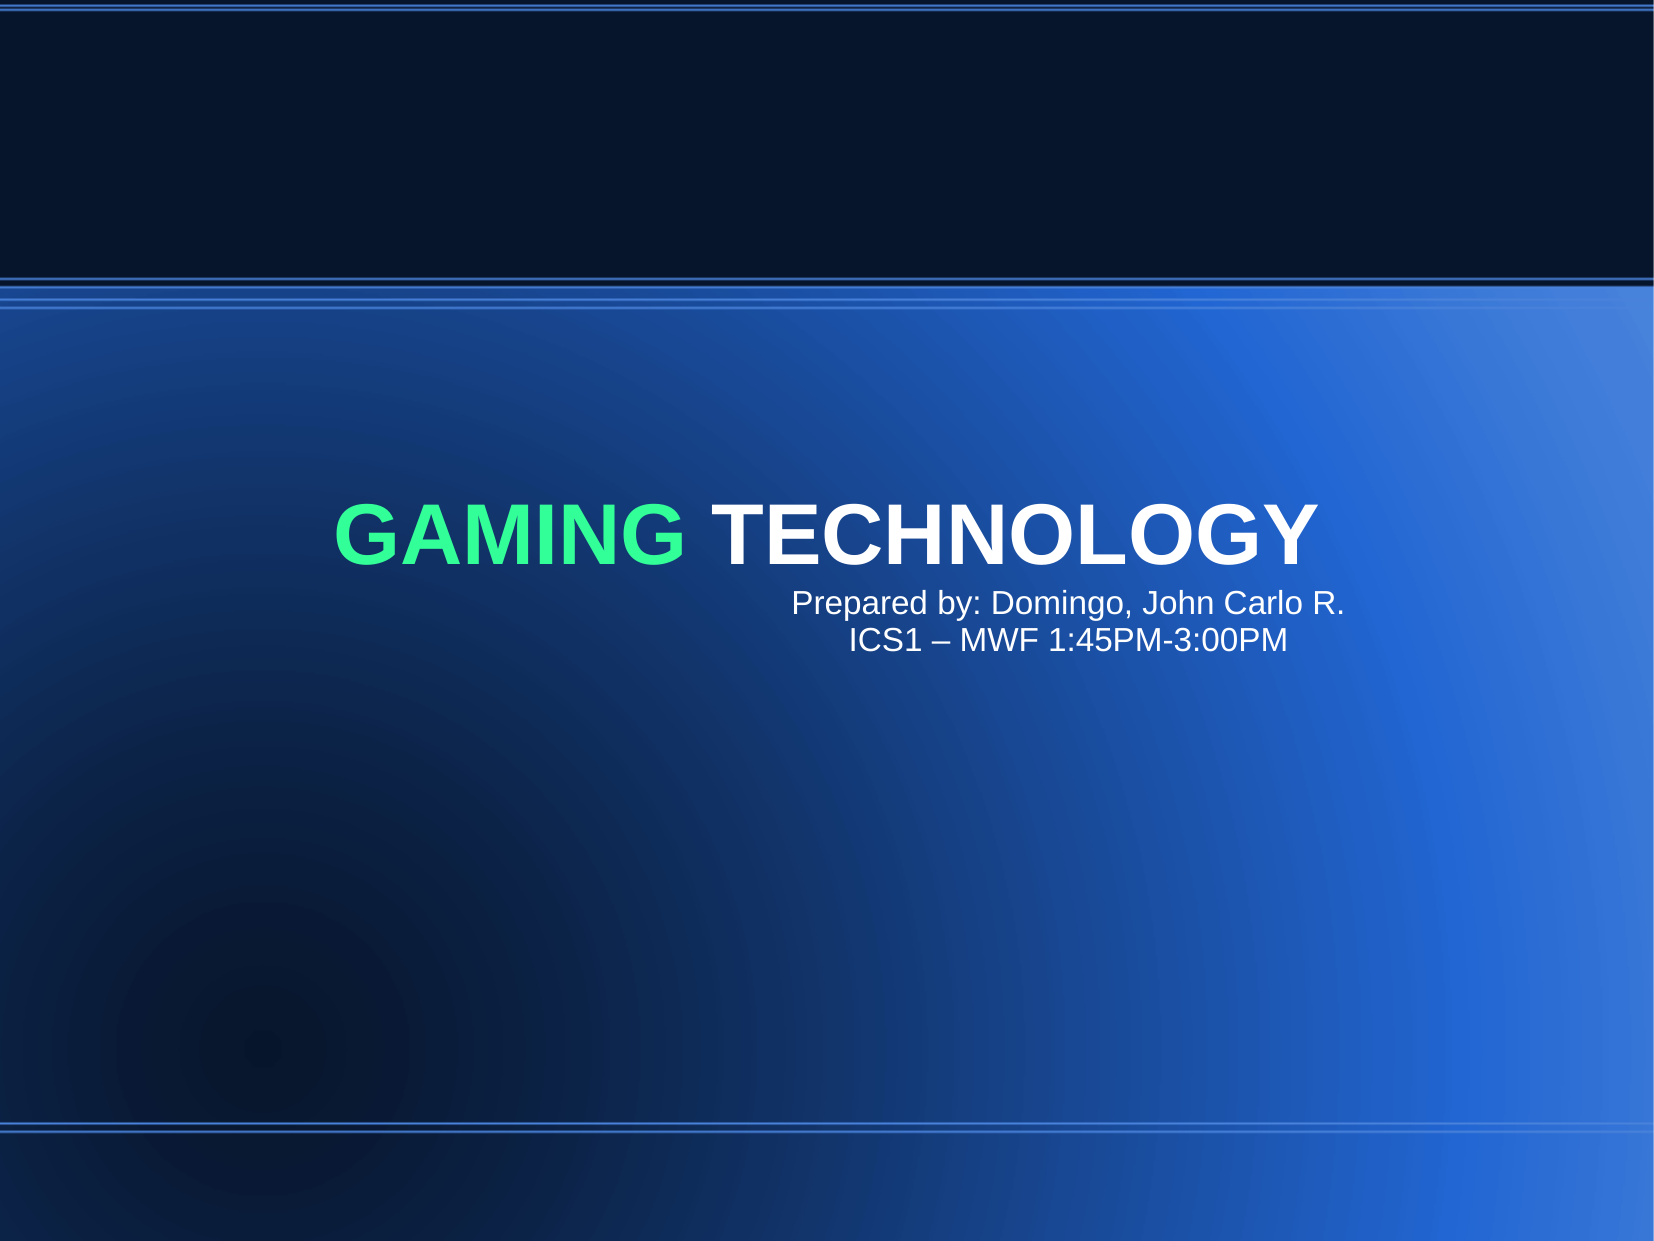

# GAMING TECHNOLOGY
Prepared by: Domingo, John Carlo R.
ICS1 – MWF 1:45PM-3:00PM